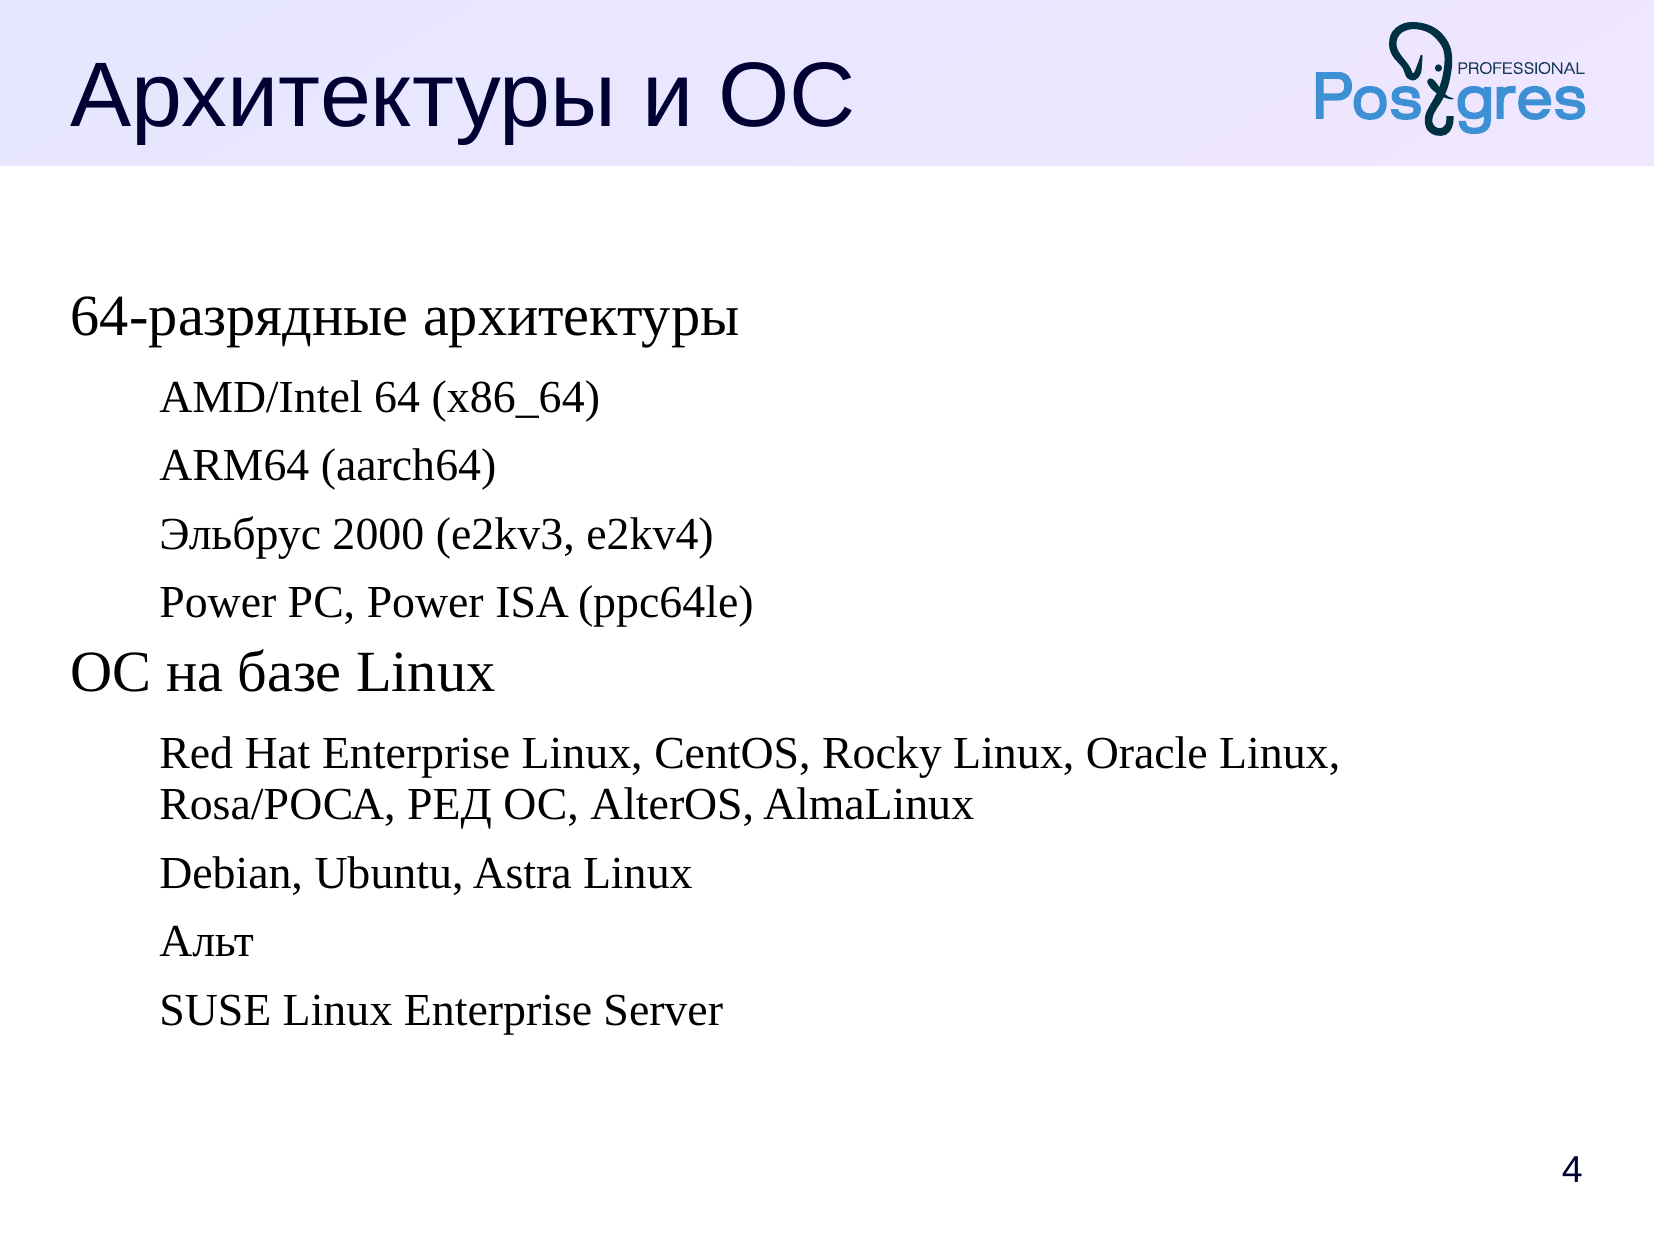

# Архитектуры и ОС
64-разрядные архитектуры
AMD/Intel 64 (x86_64)
ARM64 (aarch64)
Эльбрус 2000 (e2kv3, e2kv4)
Power PC, Power ISA (ppc64le)
OC на базе Linux
Red Hat Enterprise Linux, CentOS, Rocky Linux, Oracle Linux, Rosa/РОСА, РЕД ОС, AlterOS, AlmaLinux
Debian, Ubuntu, Astra Linux
Альт
SUSE Linux Enterprise Server